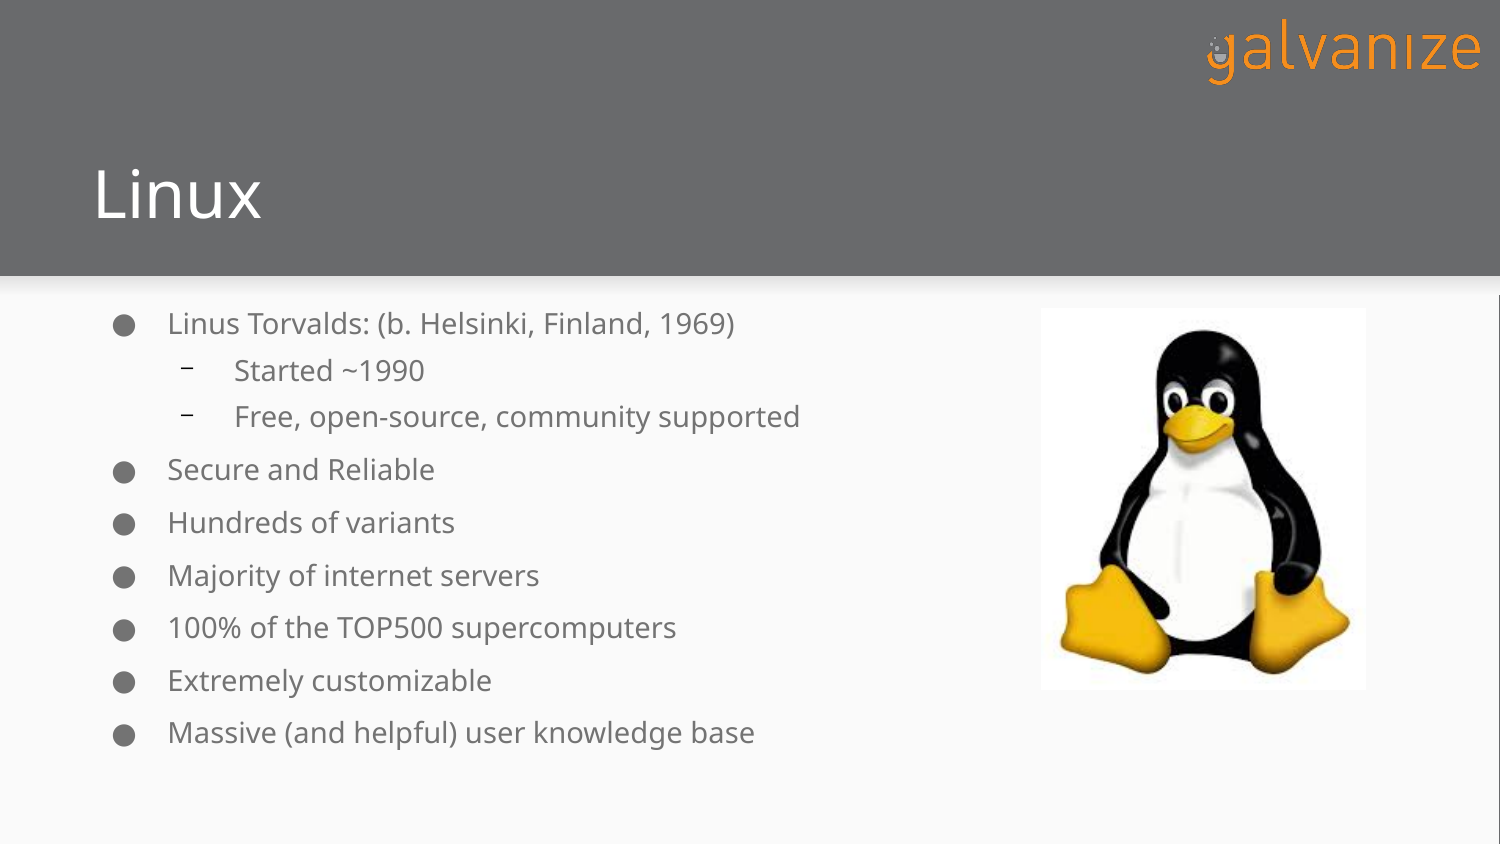

# Linux
Linus Torvalds: (b. Helsinki, Finland, 1969)
Started ~1990
Free, open-source, community supported
Secure and Reliable
Hundreds of variants
Majority of internet servers
100% of the TOP500 supercomputers
Extremely customizable
Massive (and helpful) user knowledge base